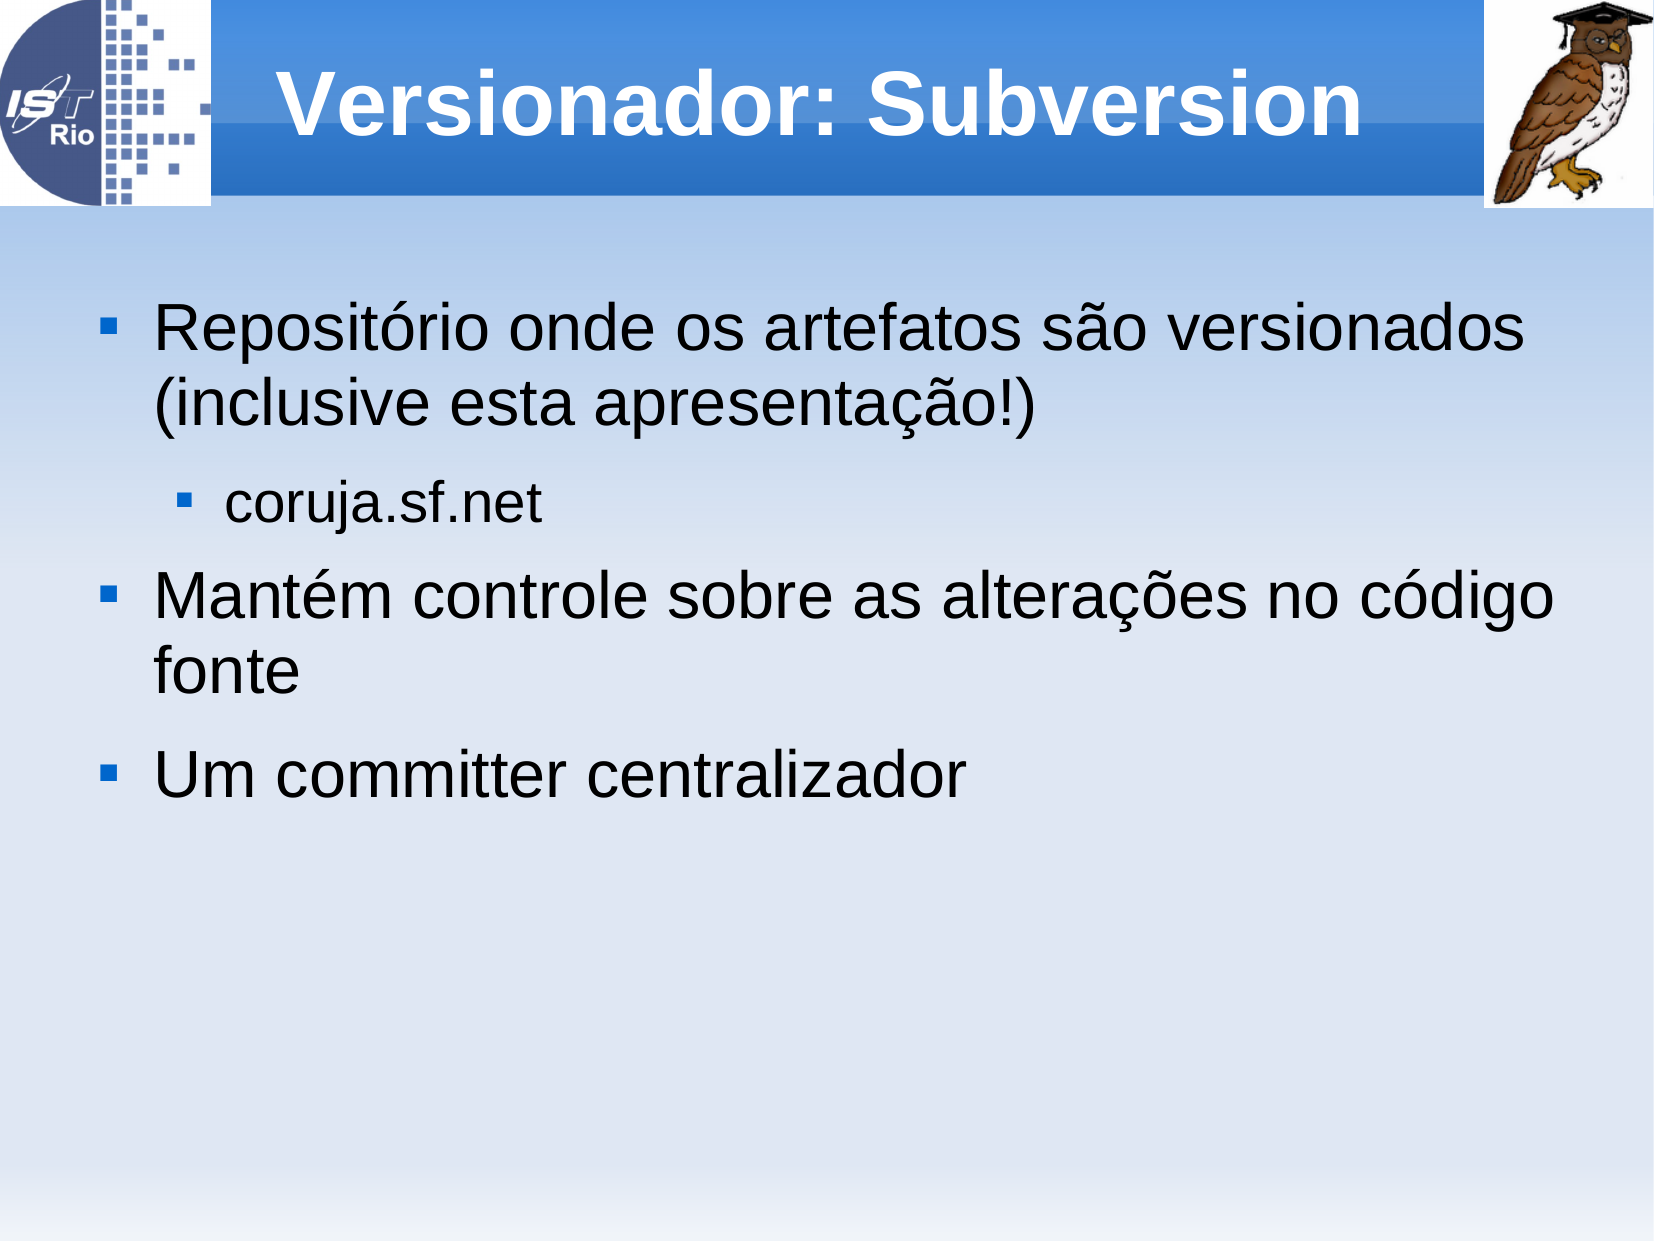

# Versionador: Subversion
Repositório onde os artefatos são versionados (inclusive esta apresentação!)
coruja.sf.net
Mantém controle sobre as alterações no código fonte
Um committer centralizador